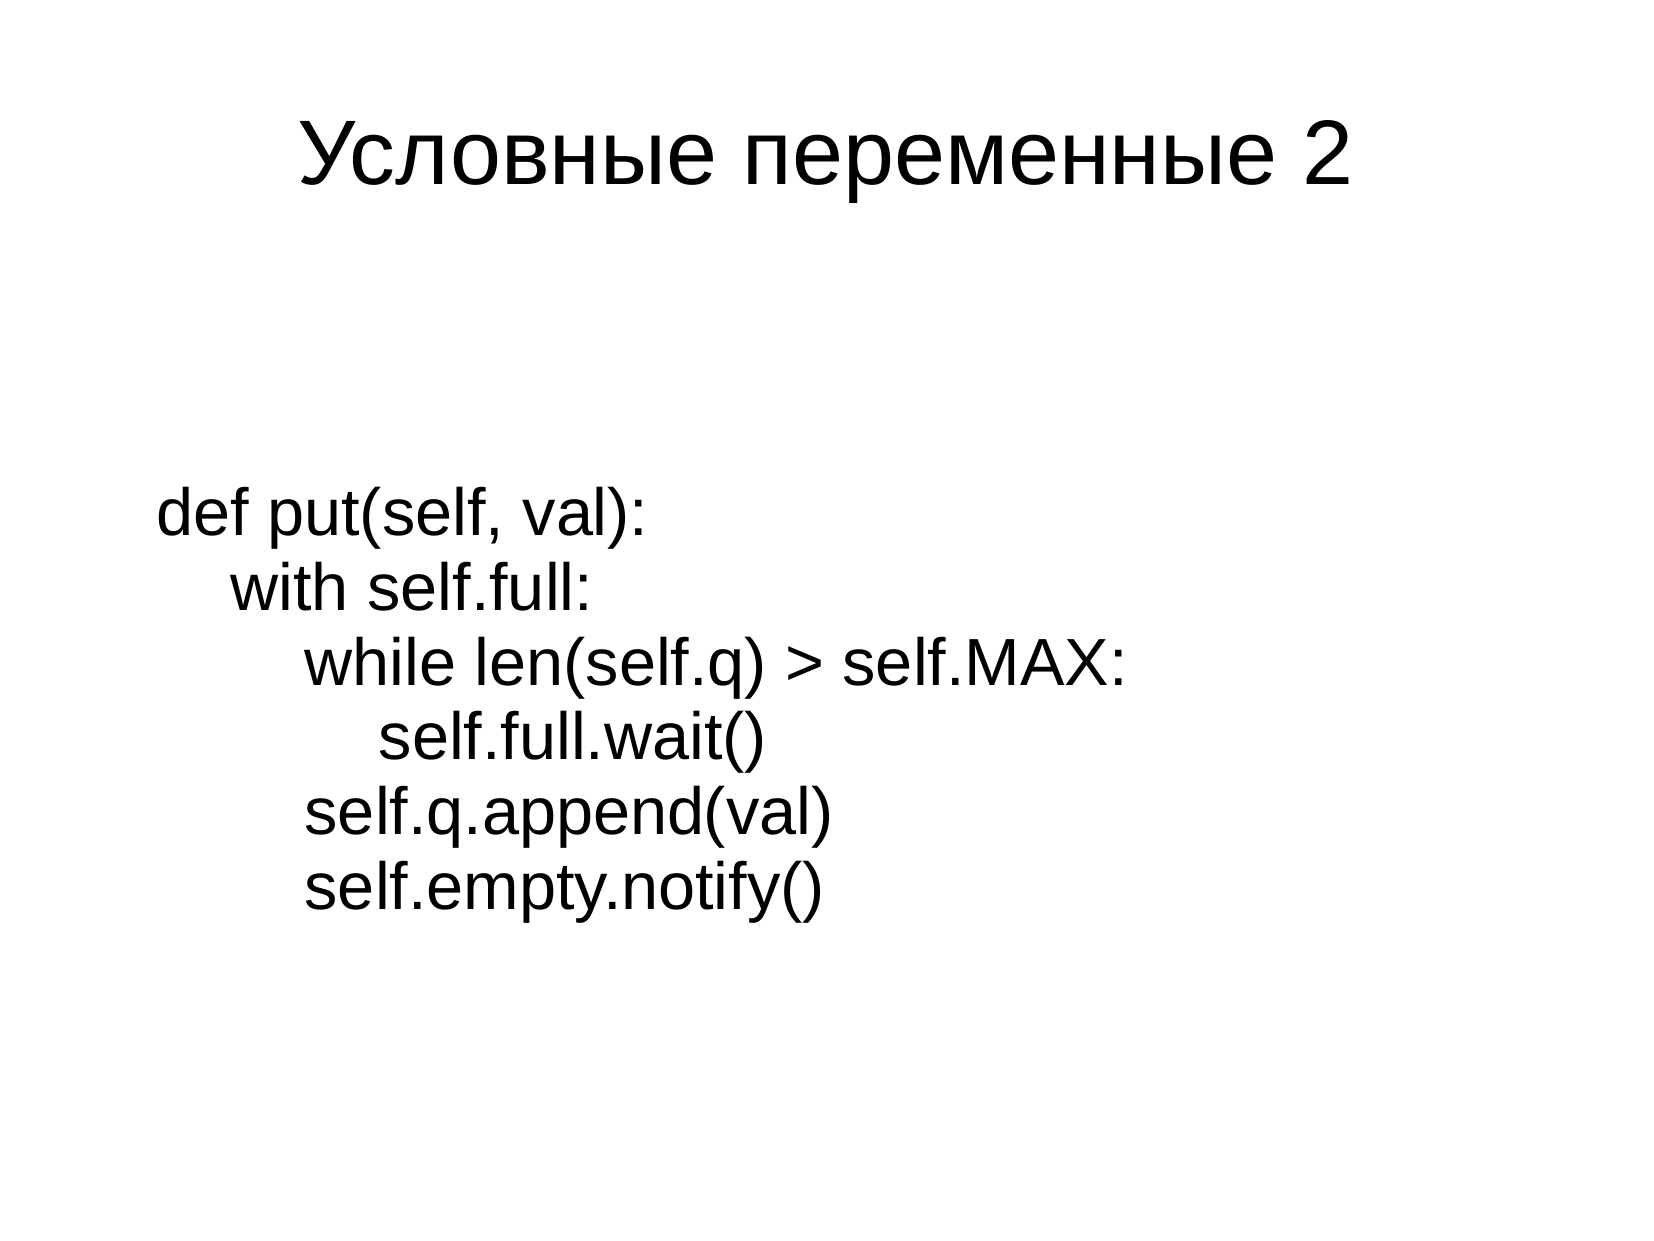

# Условные переменные 2
 def put(self, val):
 with self.full:
 while len(self.q) > self.MAX:
 self.full.wait()
 self.q.append(val)
 self.empty.notify()